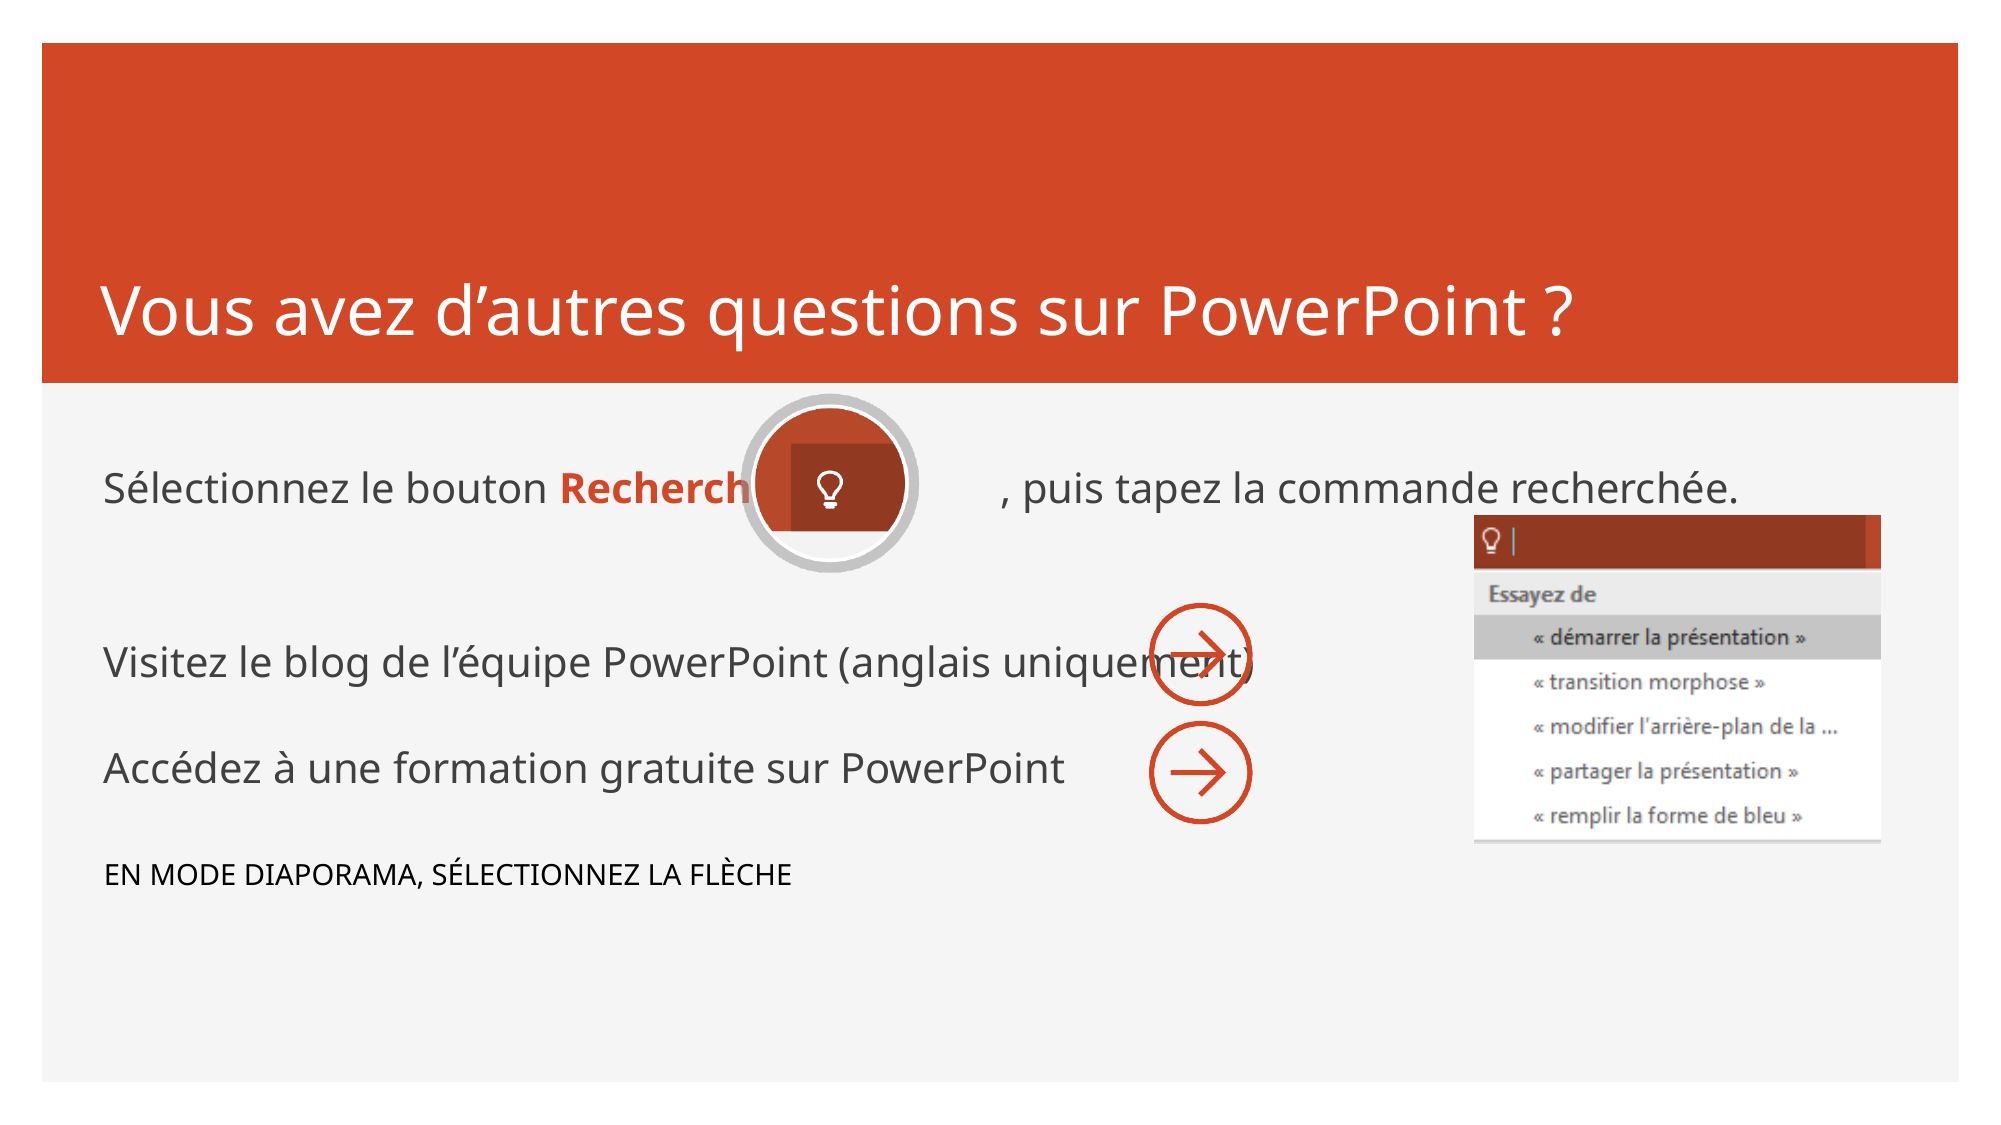

# Vous avez d’autres questions sur PowerPoint ?
Sélectionnez le bouton Rechercher , puis tapez la commande recherchée.
Visitez le blog de l’équipe PowerPoint (anglais uniquement)
Accédez à une formation gratuite sur PowerPoint
EN MODE DIAPORAMA, SÉLECTIONNEZ LA FLÈCHE